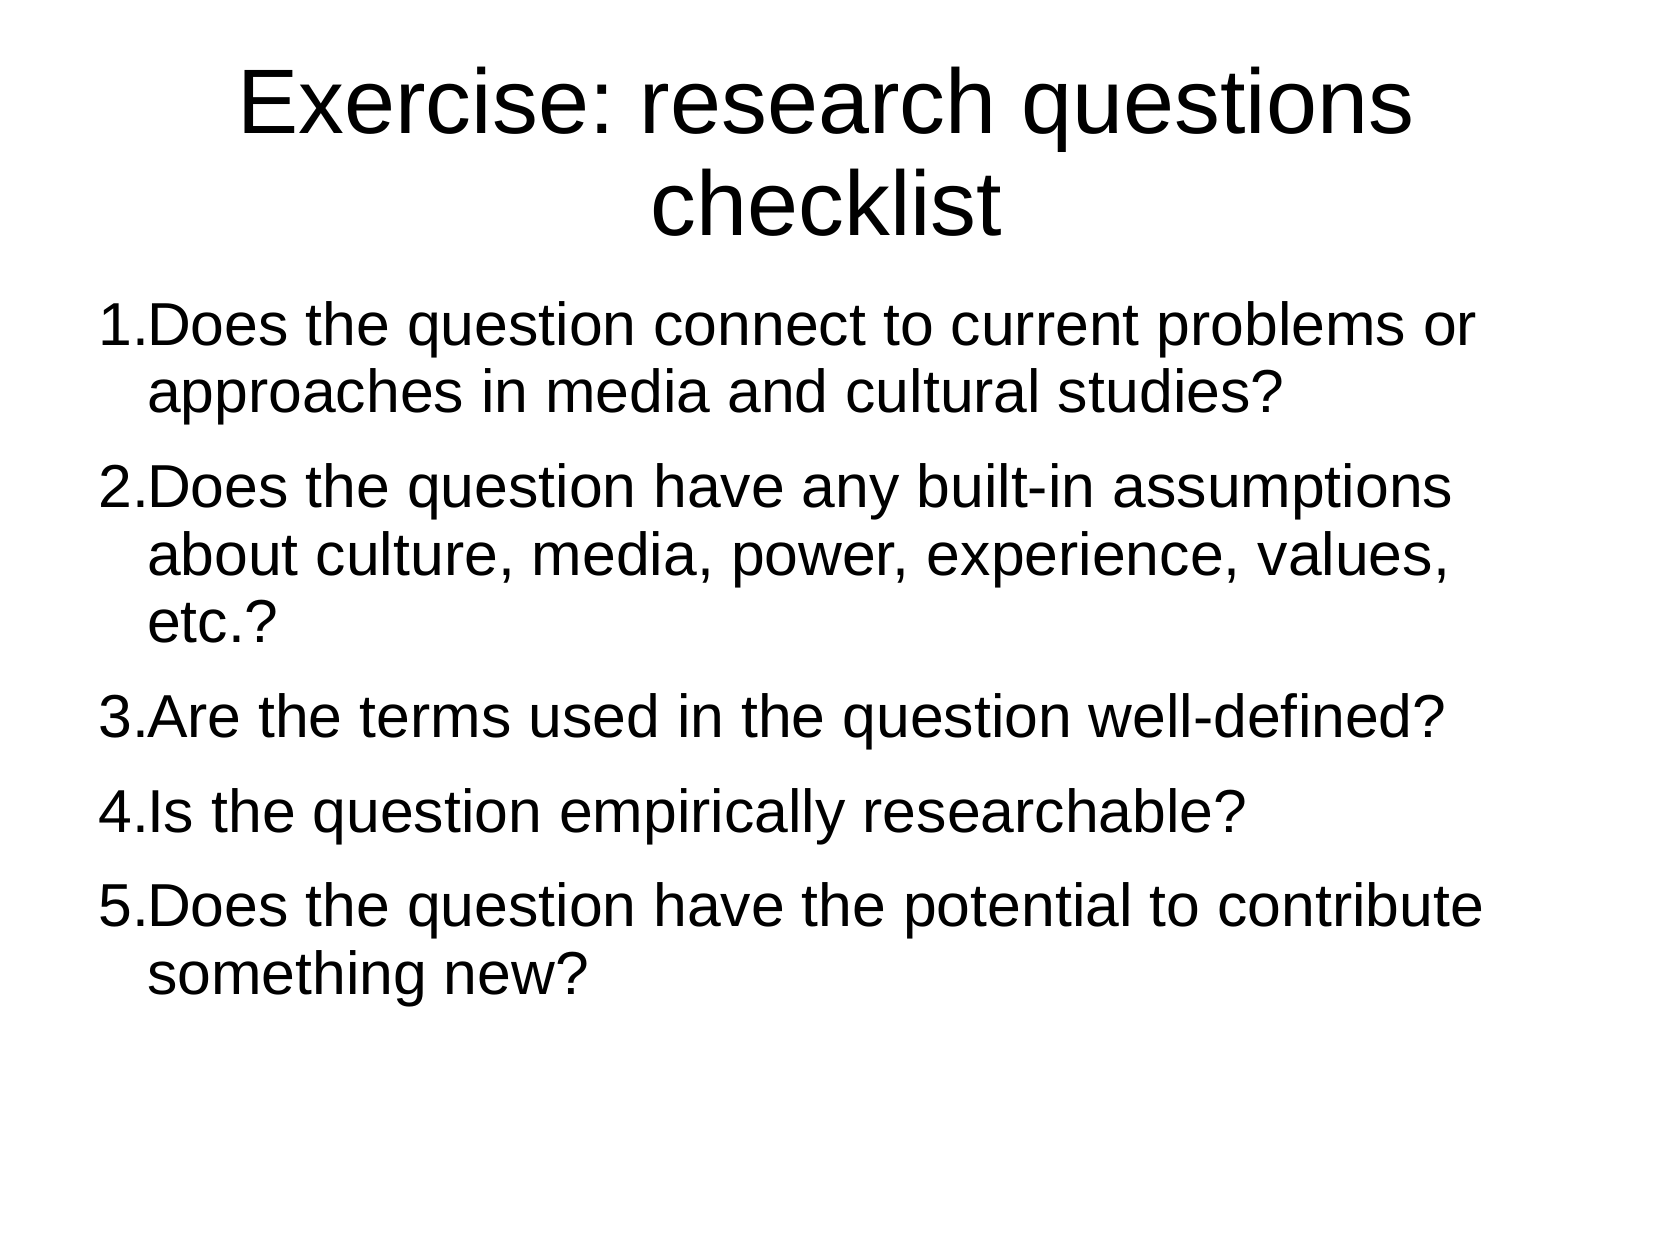

# Exercise: research questions checklist
Does the question connect to current problems or approaches in media and cultural studies?
Does the question have any built-in assumptions about culture, media, power, experience, values, etc.?
Are the terms used in the question well-defined?
Is the question empirically researchable?
Does the question have the potential to contribute something new?